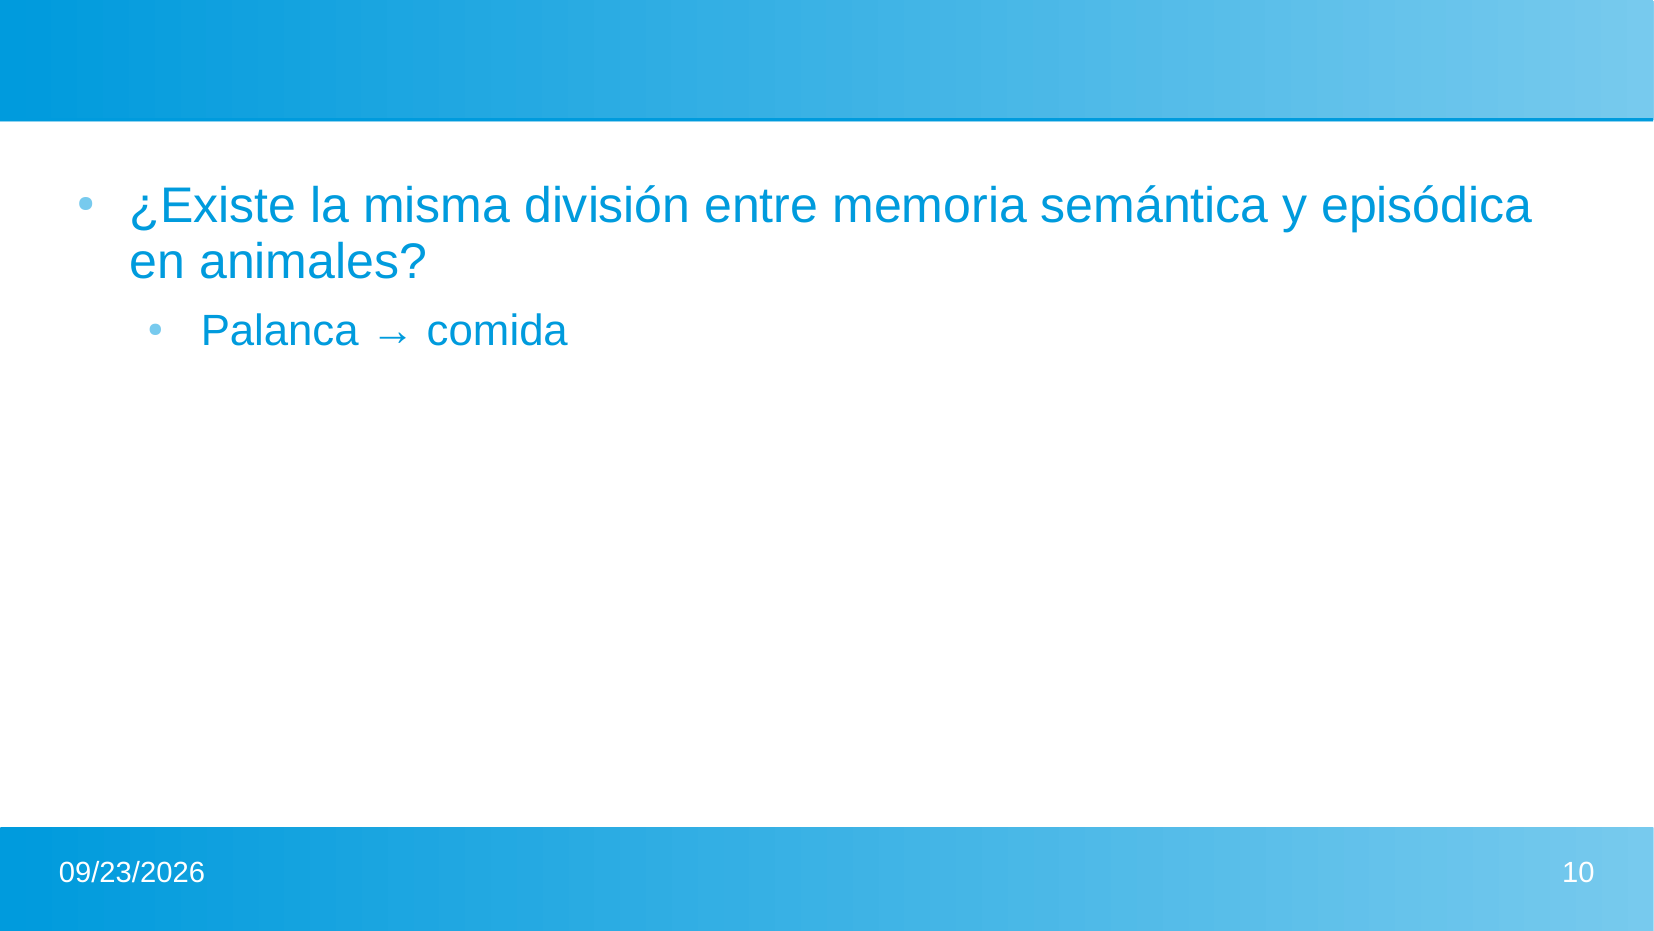

# ¿Existe la misma división entre memoria semántica y episódica en animales?
Palanca → comida
10